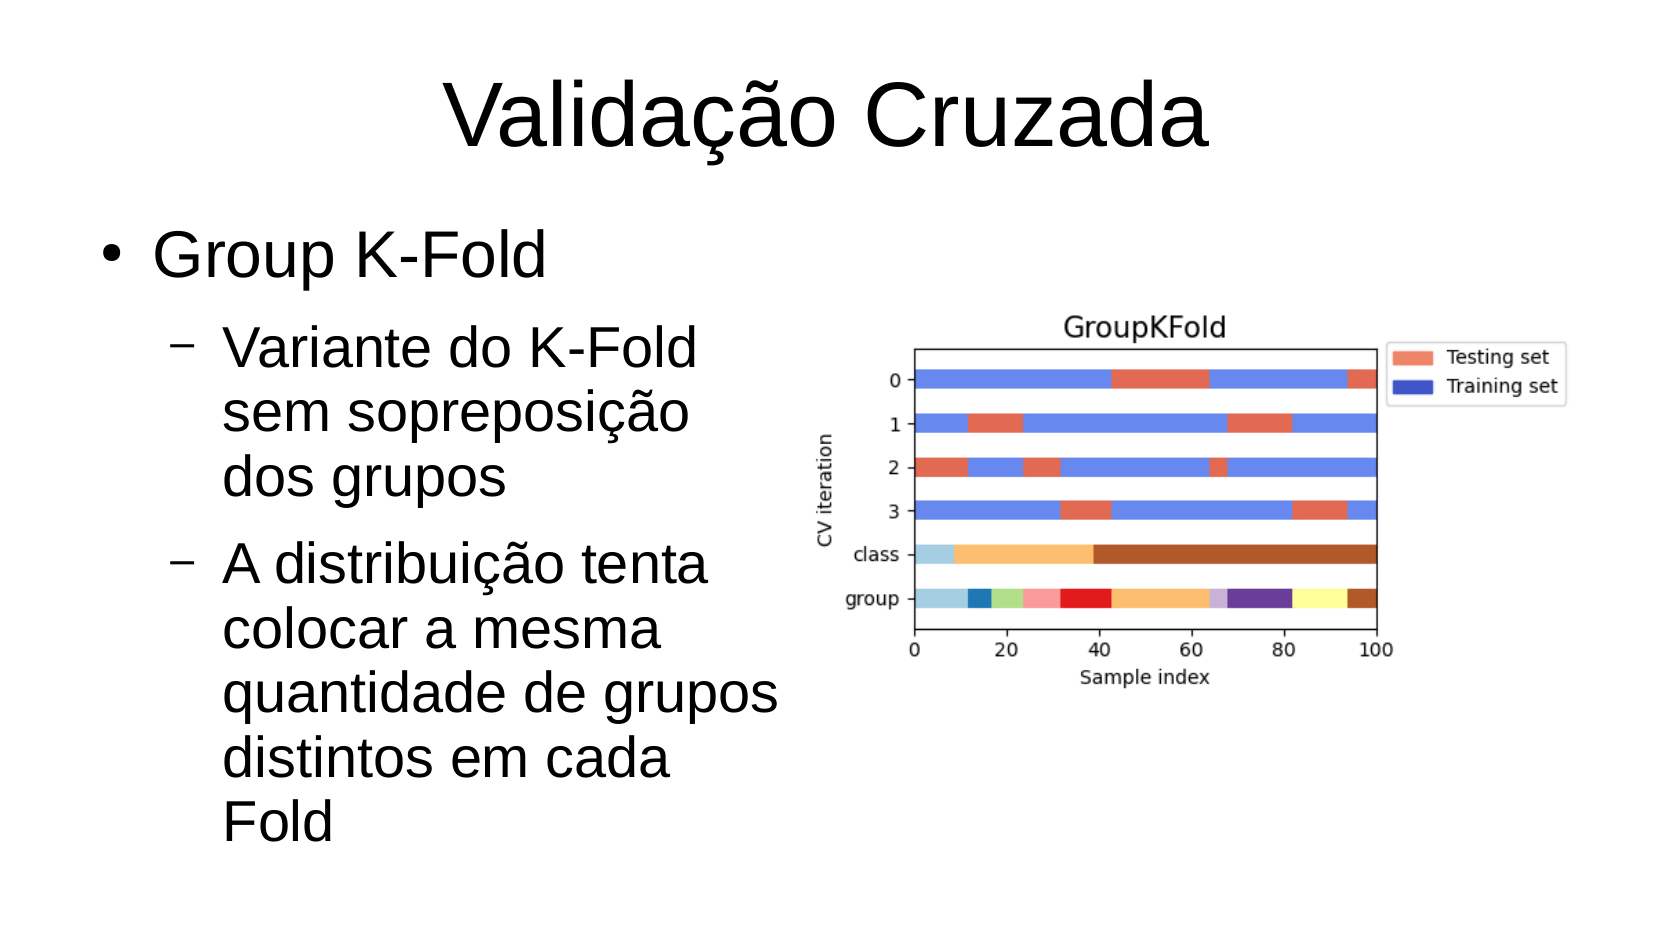

# Validação Cruzada
Group K-Fold
Variante do K-Fold sem sopreposição dos grupos
A distribuição tenta colocar a mesma quantidade de grupos distintos em cada Fold